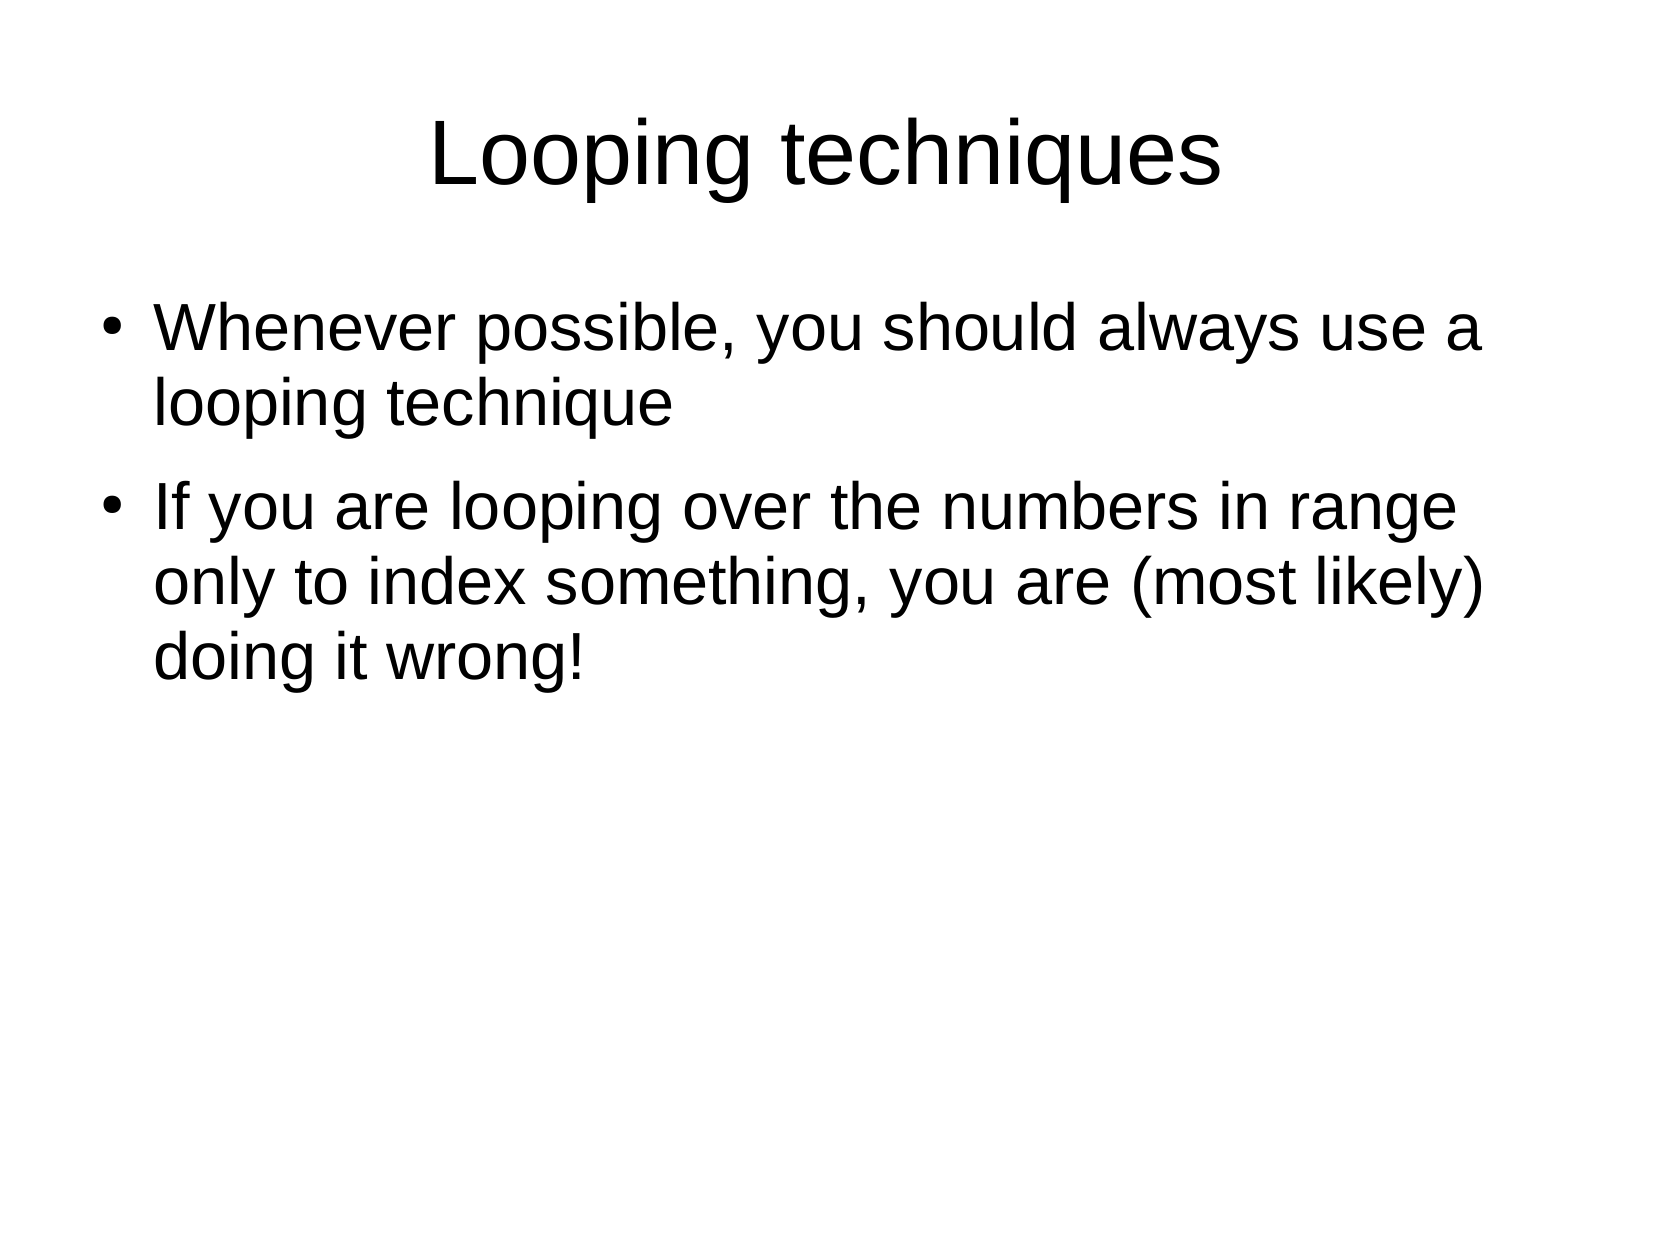

# Looping techniques
Whenever possible, you should always use a looping technique
If you are looping over the numbers in range only to index something, you are (most likely) doing it wrong!